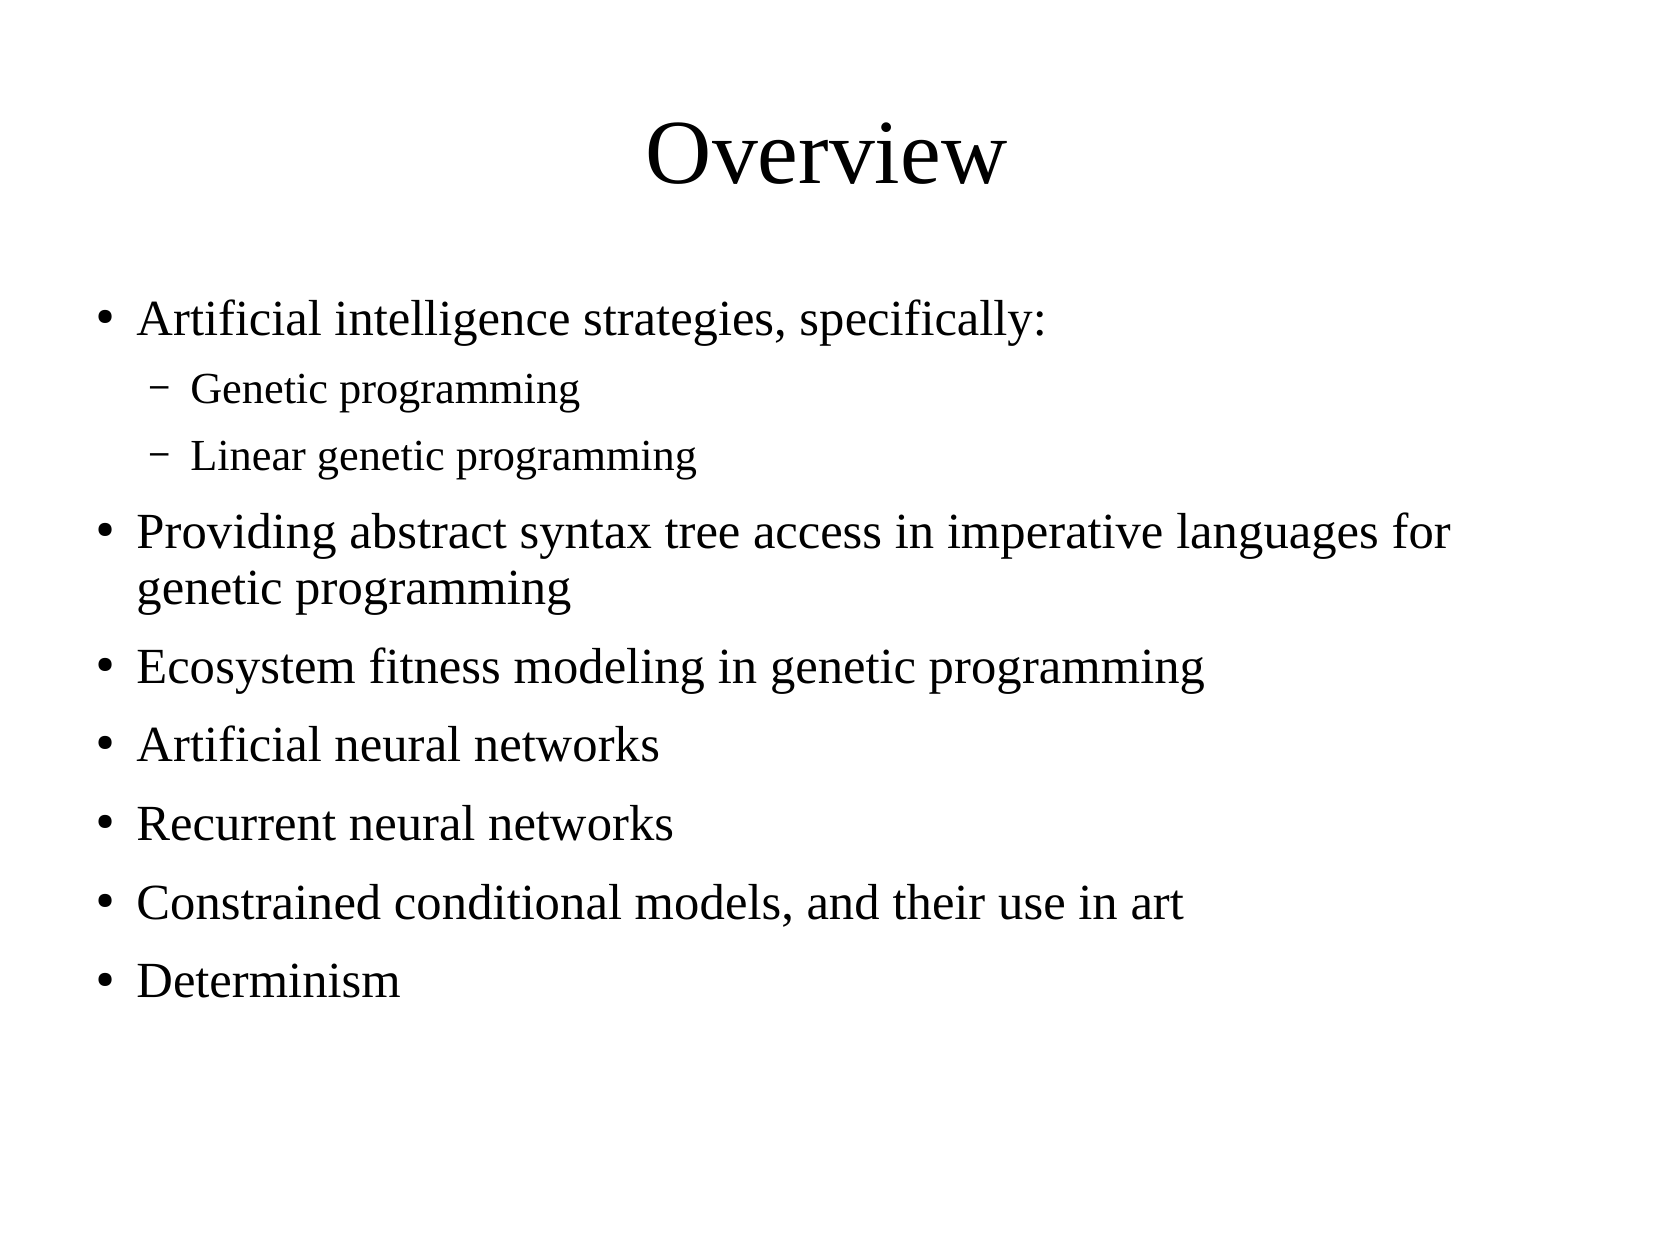

# Overview
Artificial intelligence strategies, specifically:
Genetic programming
Linear genetic programming
Providing abstract syntax tree access in imperative languages for genetic programming
Ecosystem fitness modeling in genetic programming
Artificial neural networks
Recurrent neural networks
Constrained conditional models, and their use in art
Determinism